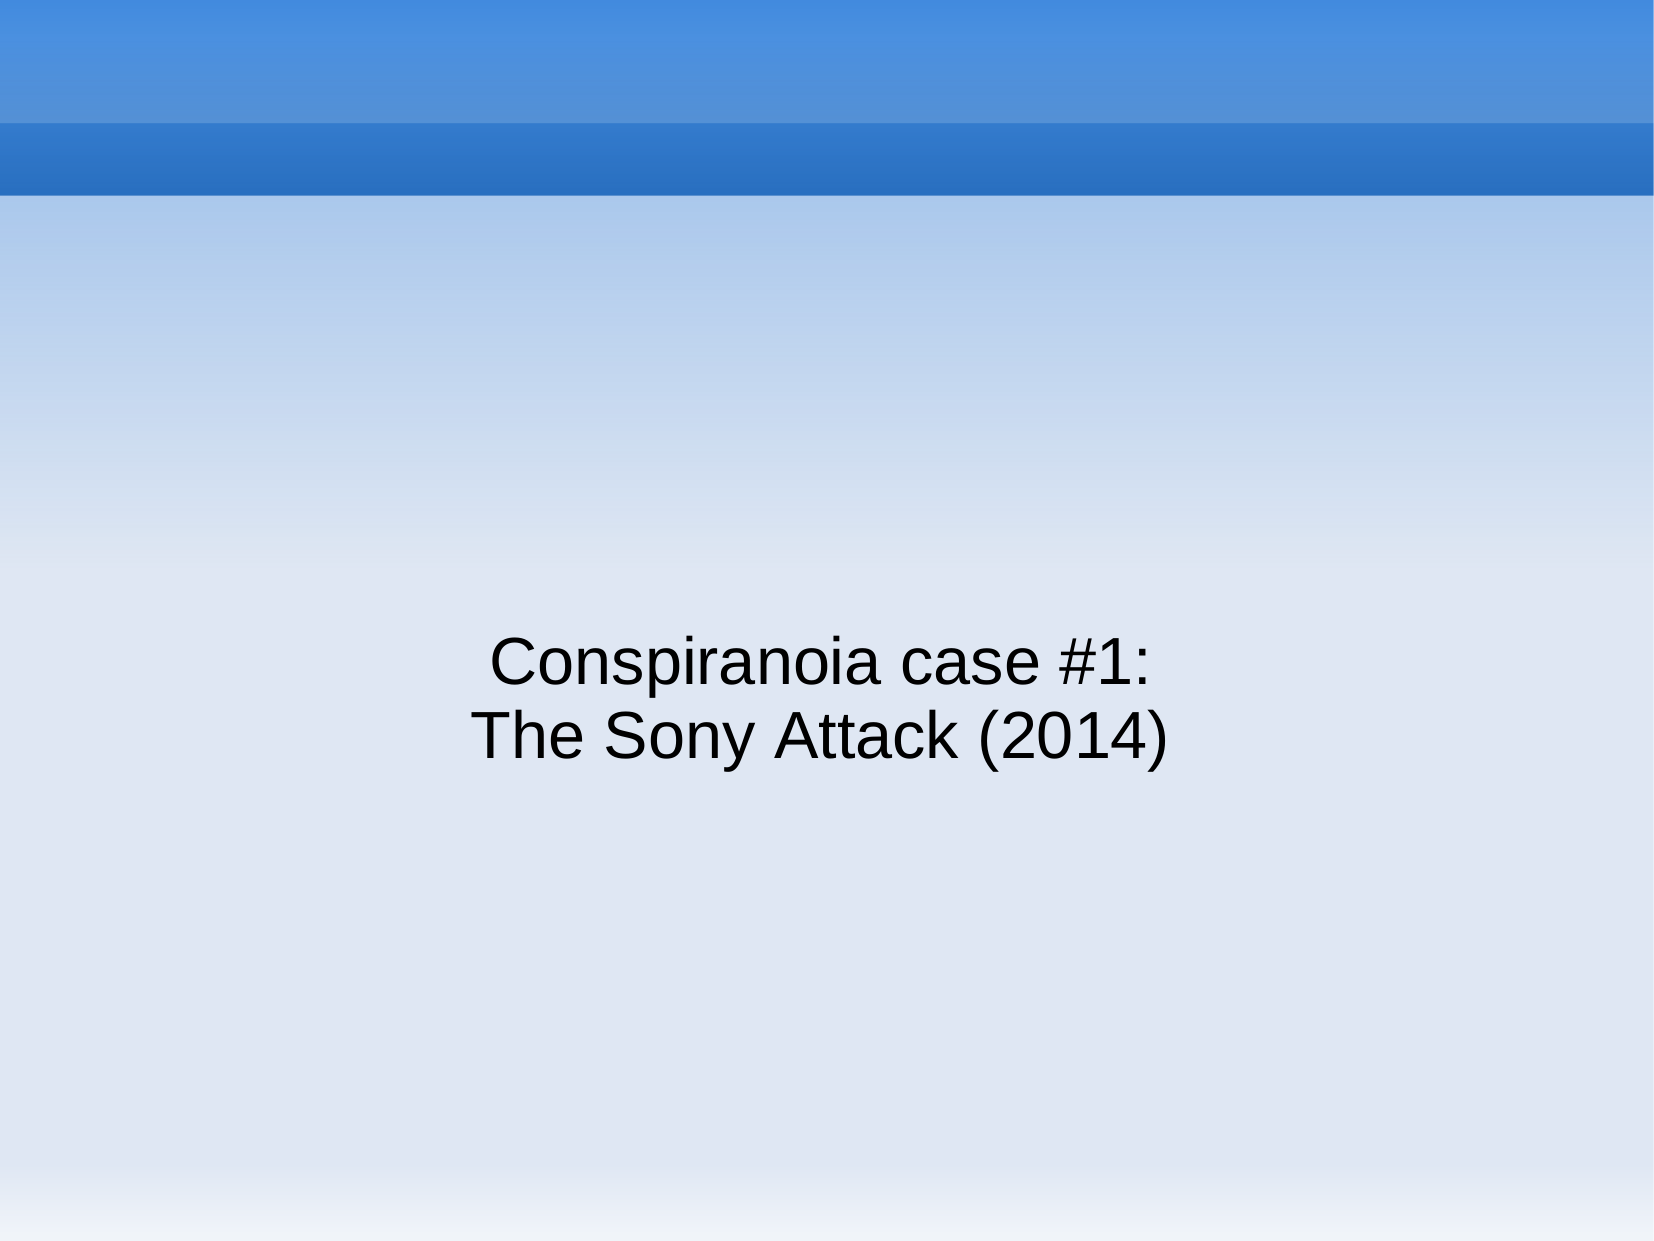

# Conspiranoia case #1:
The Sony Attack (2014)